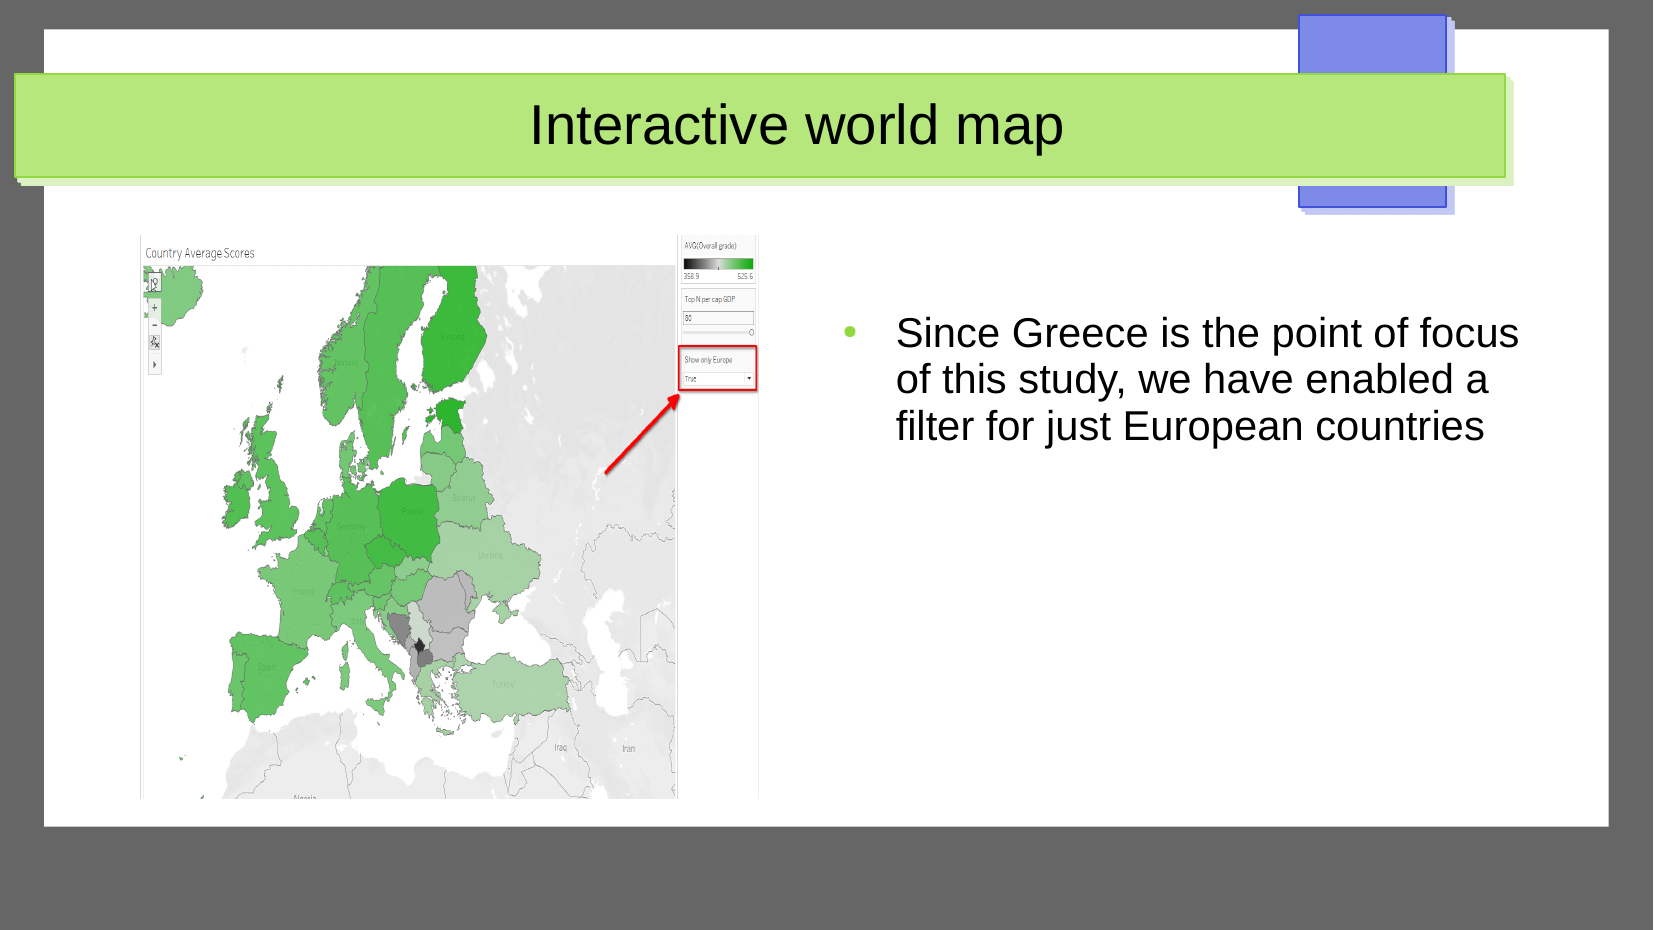

# Interactive world map
Since Greece is the point of focus of this study, we have enabled a filter for just European countries